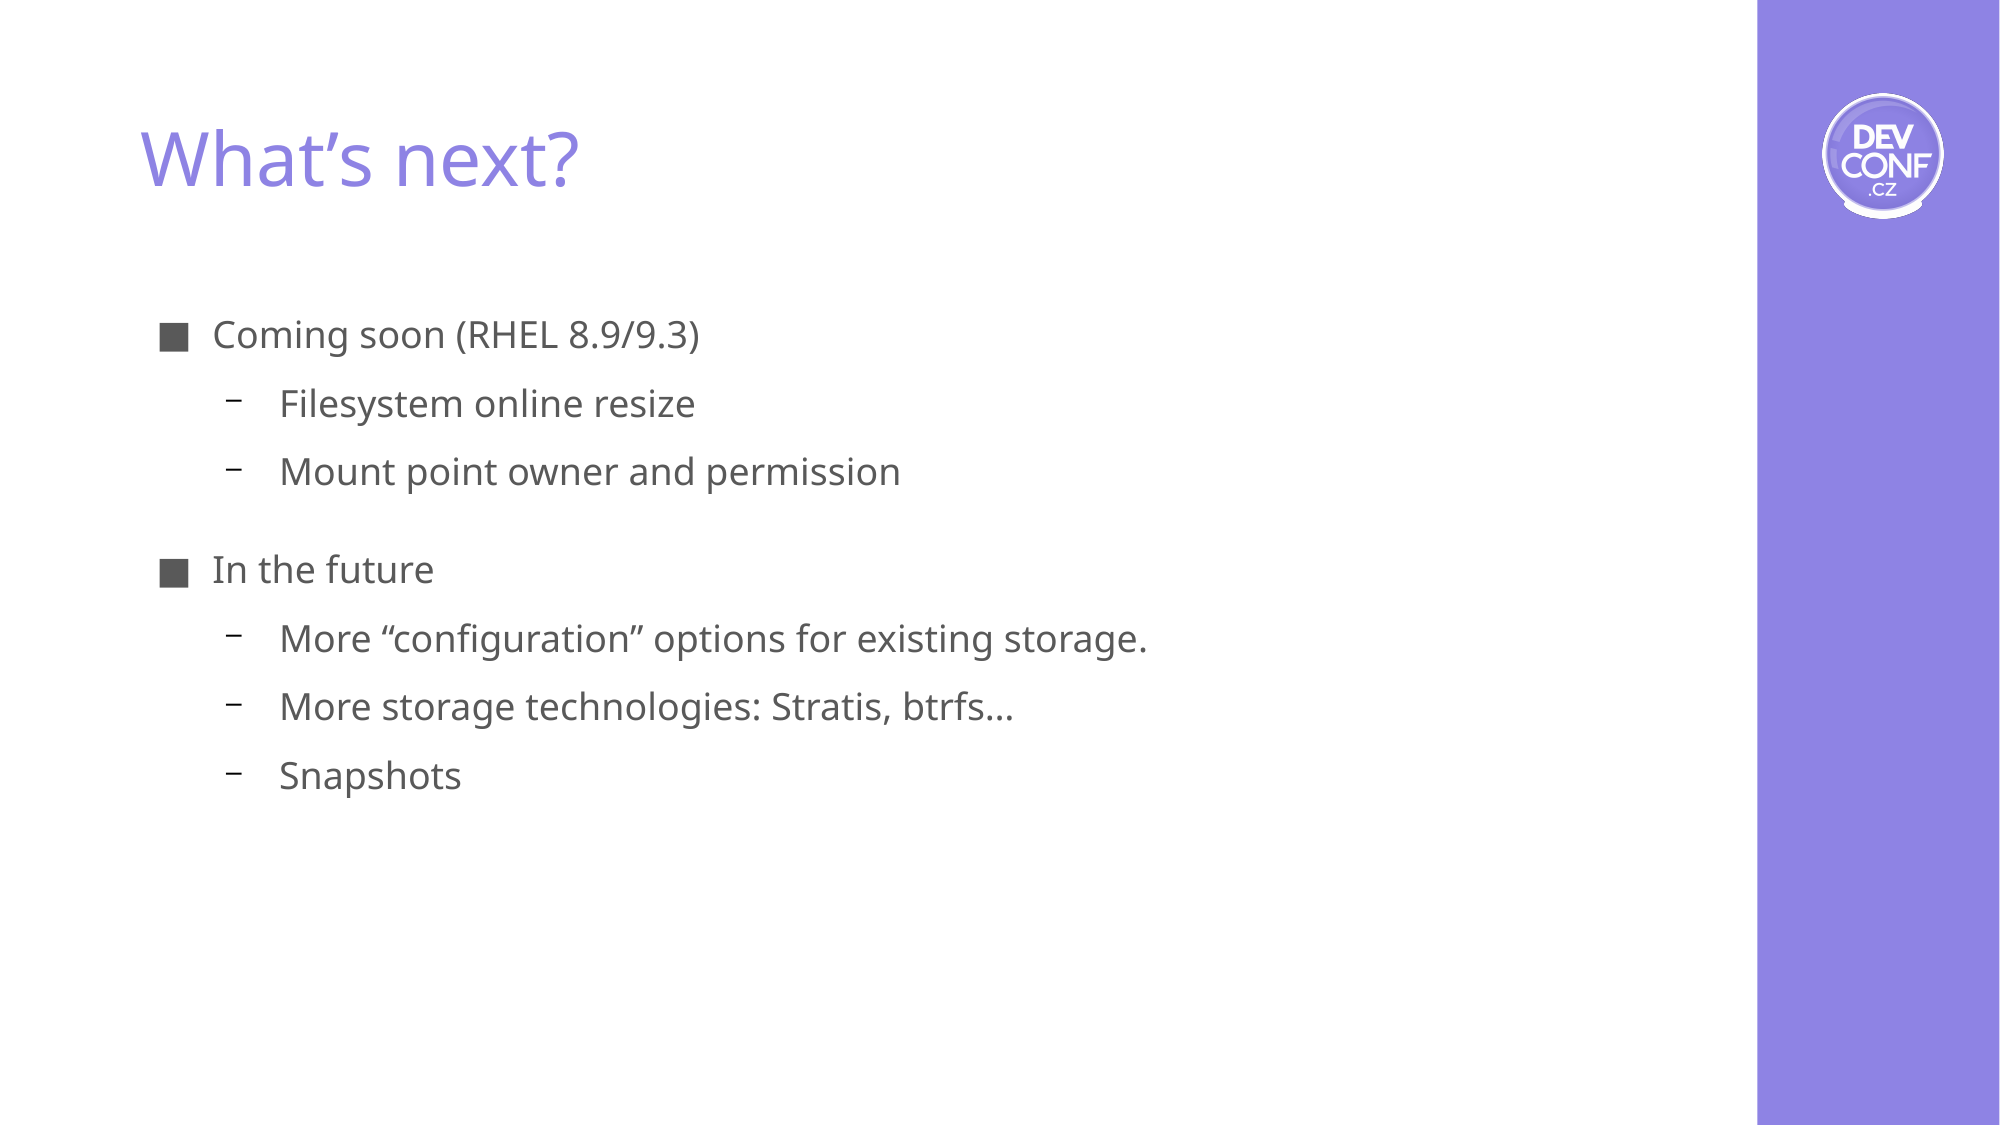

# What’s next?
Coming soon (RHEL 8.9/9.3)
Filesystem online resize
Mount point owner and permission
In the future
More “configuration” options for existing storage.
More storage technologies: Stratis, btrfs…
Snapshots